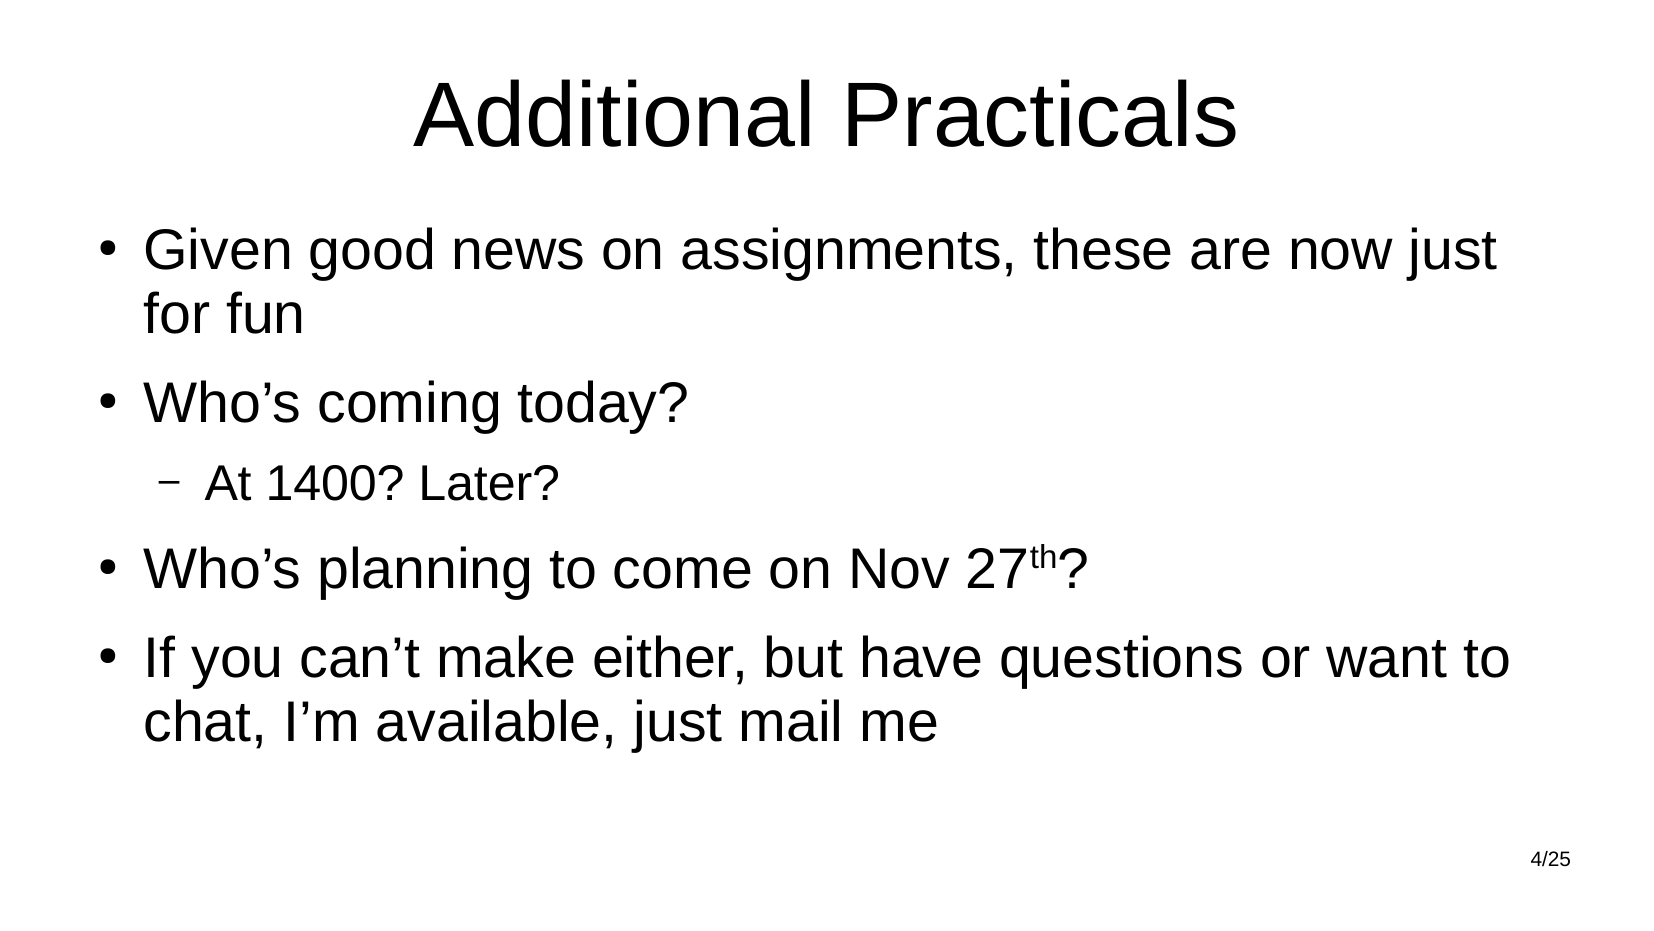

# Additional Practicals
Given good news on assignments, these are now just for fun
Who’s coming today?
At 1400? Later?
Who’s planning to come on Nov 27th?
If you can’t make either, but have questions or want to chat, I’m available, just mail me
4